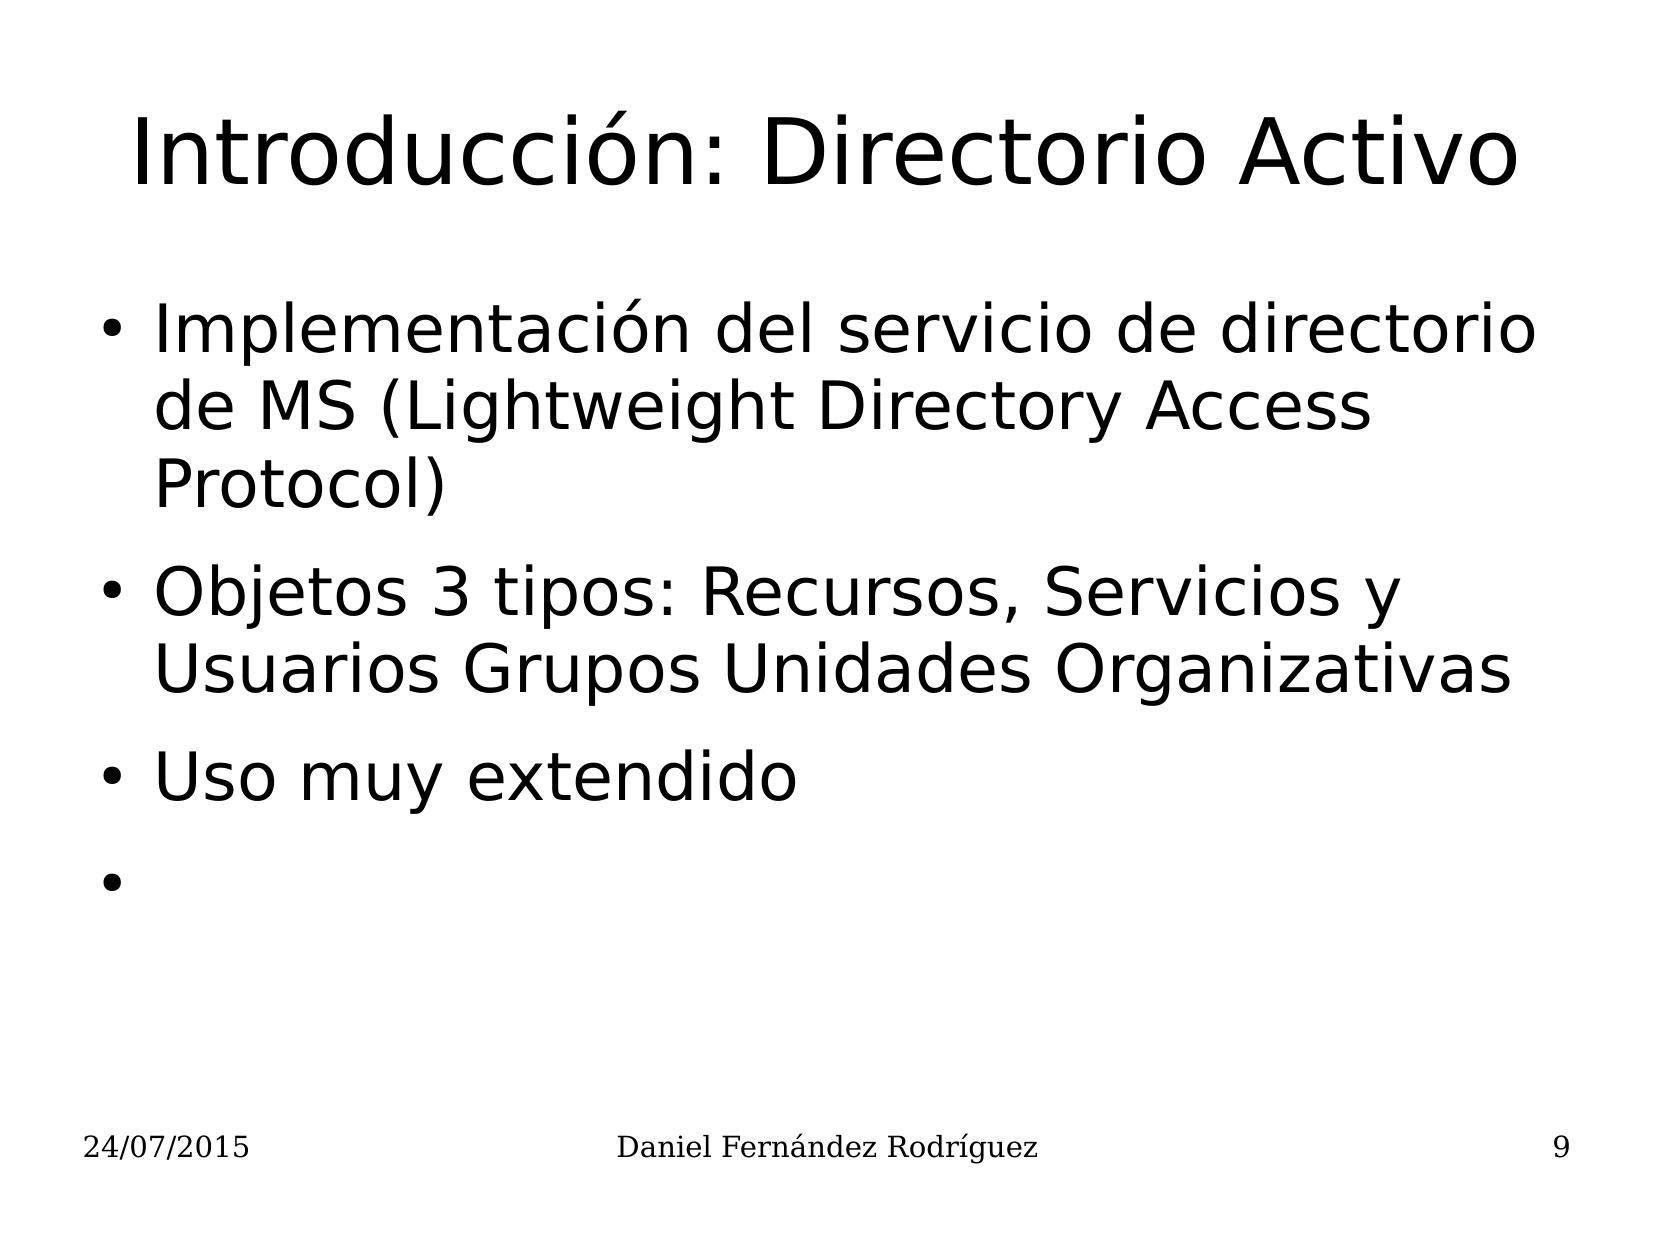

# Introducción: Directorio Activo
Implementación del servicio de directorio de MS (Lightweight Directory Access Protocol)
Objetos 3 tipos: Recursos, Servicios y Usuarios Grupos Unidades Organizativas
Uso muy extendido
24/07/2015
Daniel Fernández Rodríguez
9